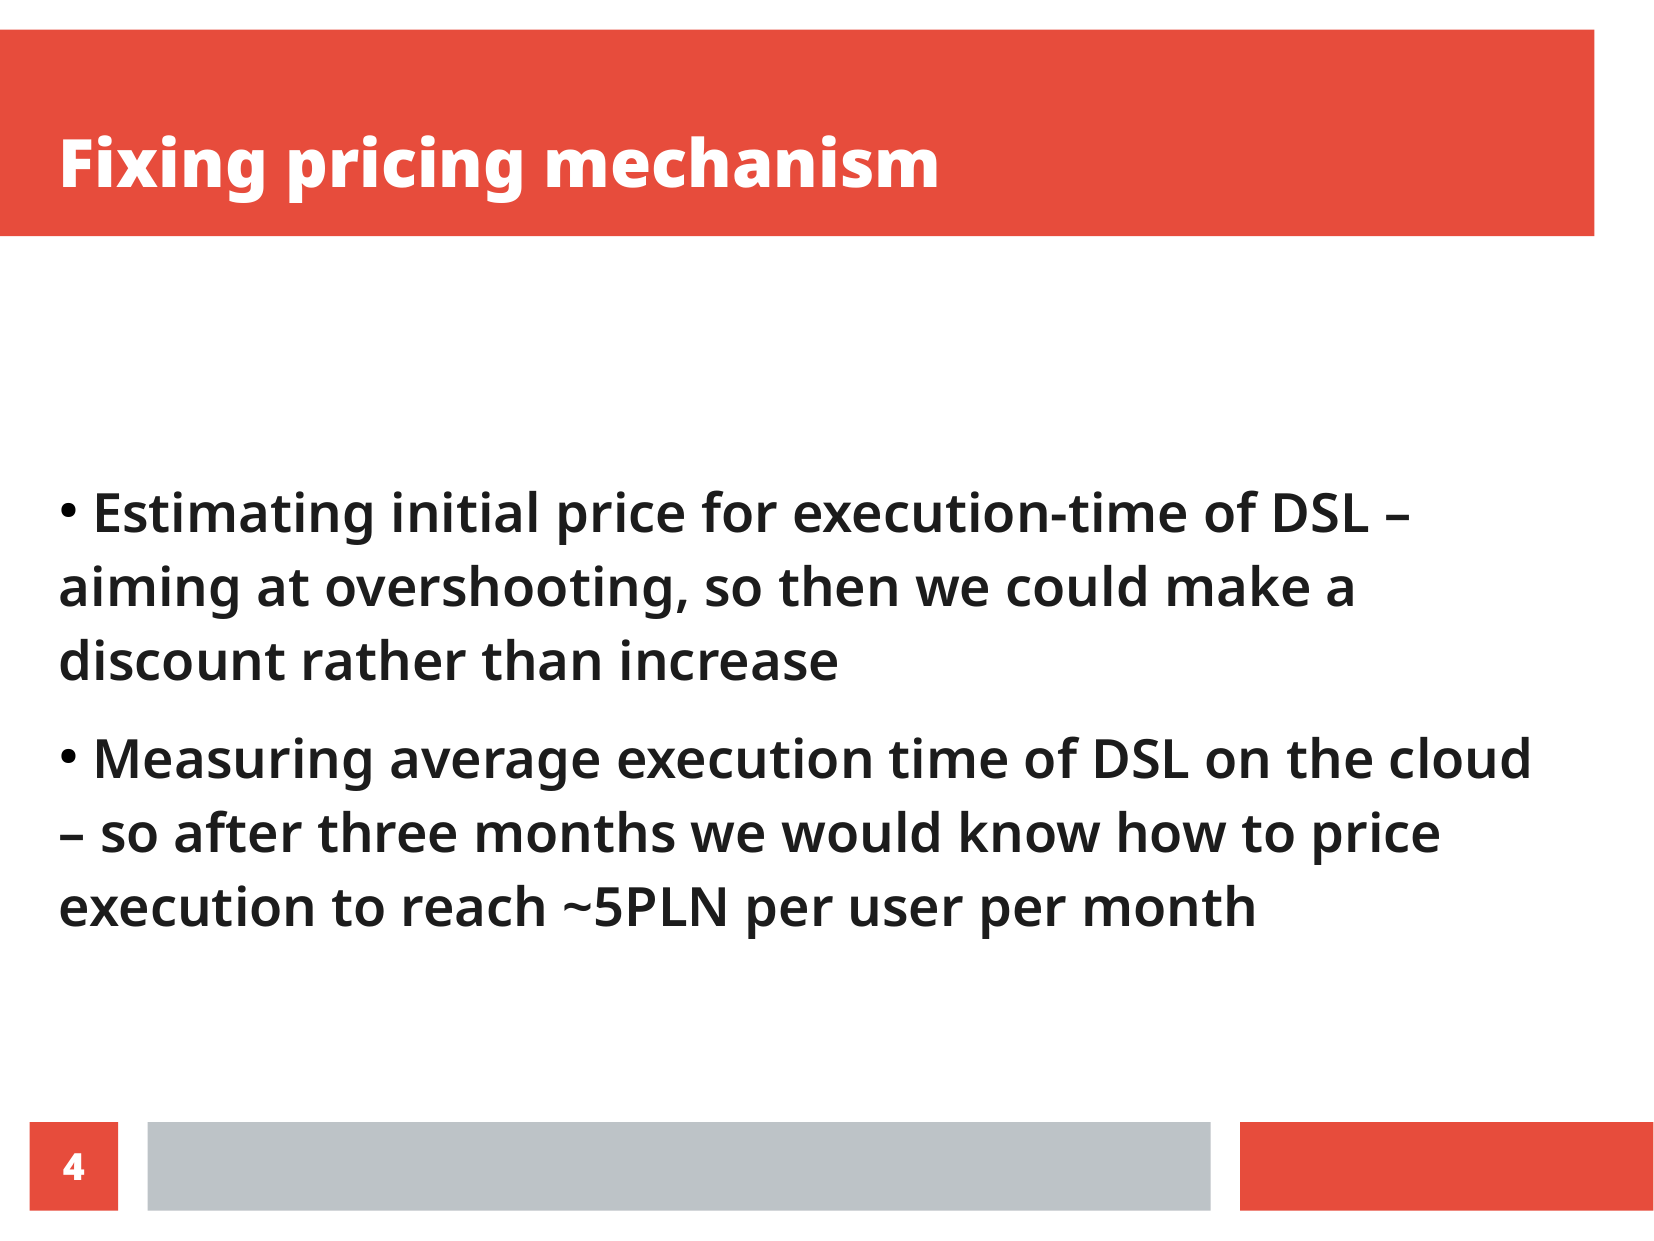

# Fixing pricing mechanism
 Estimating initial price for execution-time of DSL – aiming at overshooting, so then we could make a discount rather than increase
 Measuring average execution time of DSL on the cloud – so after three months we would know how to price execution to reach ~5PLN per user per month
4